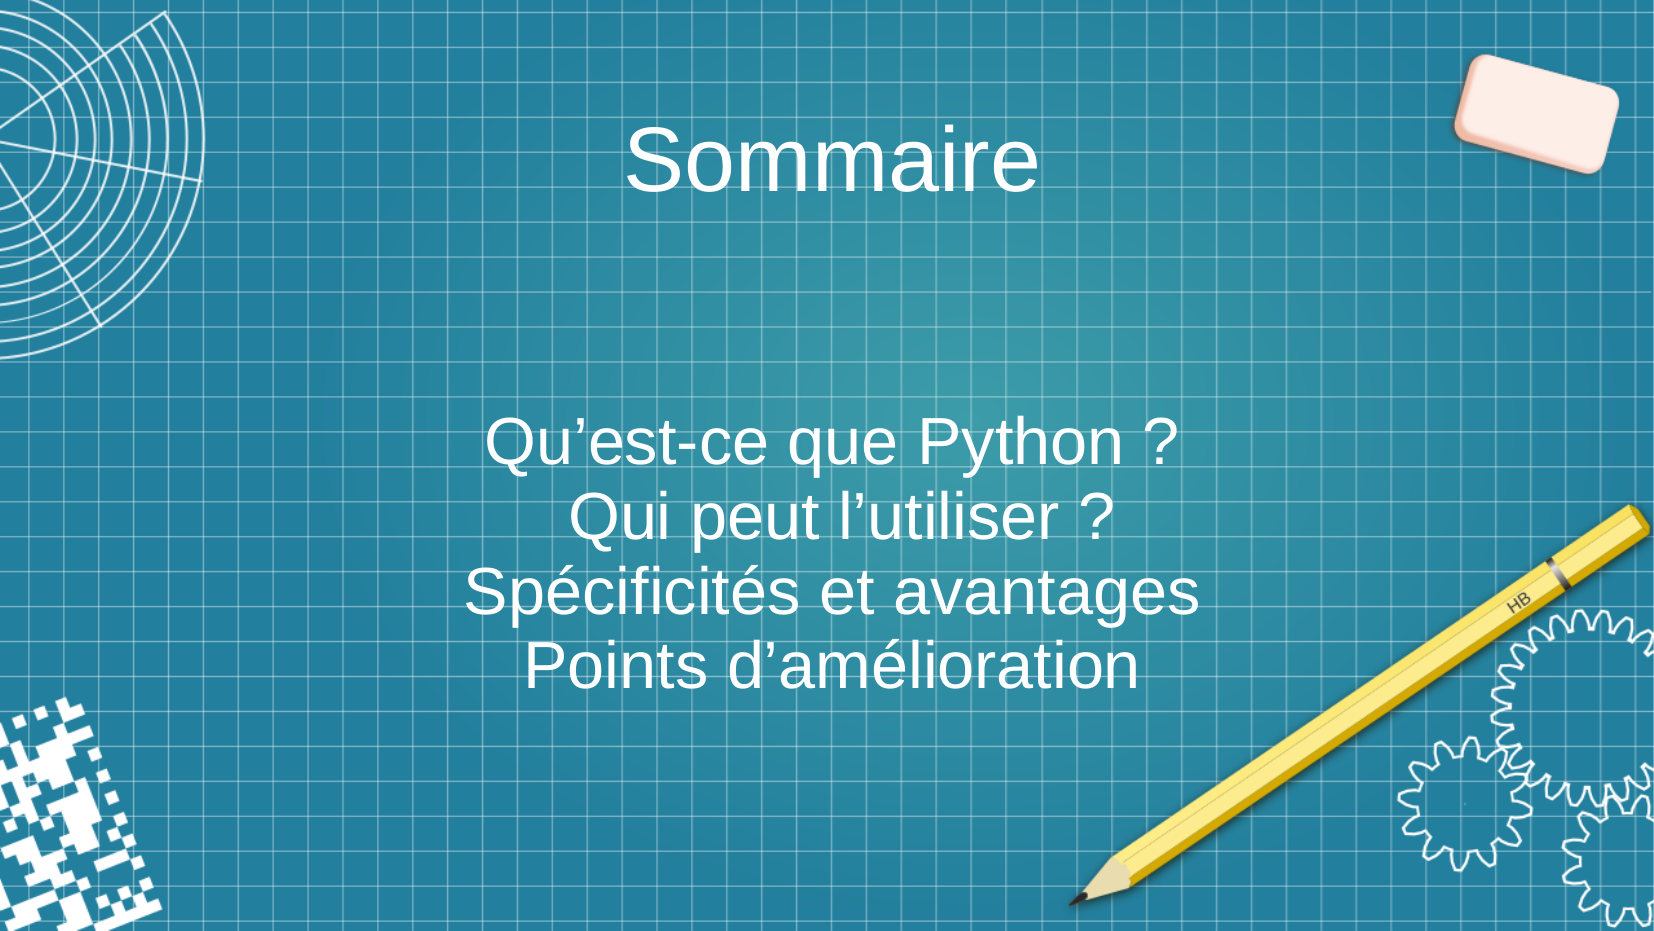

# Sommaire
Qu’est-ce que Python ?
 Qui peut l’utiliser ?
Spécificités et avantages
Points d’amélioration